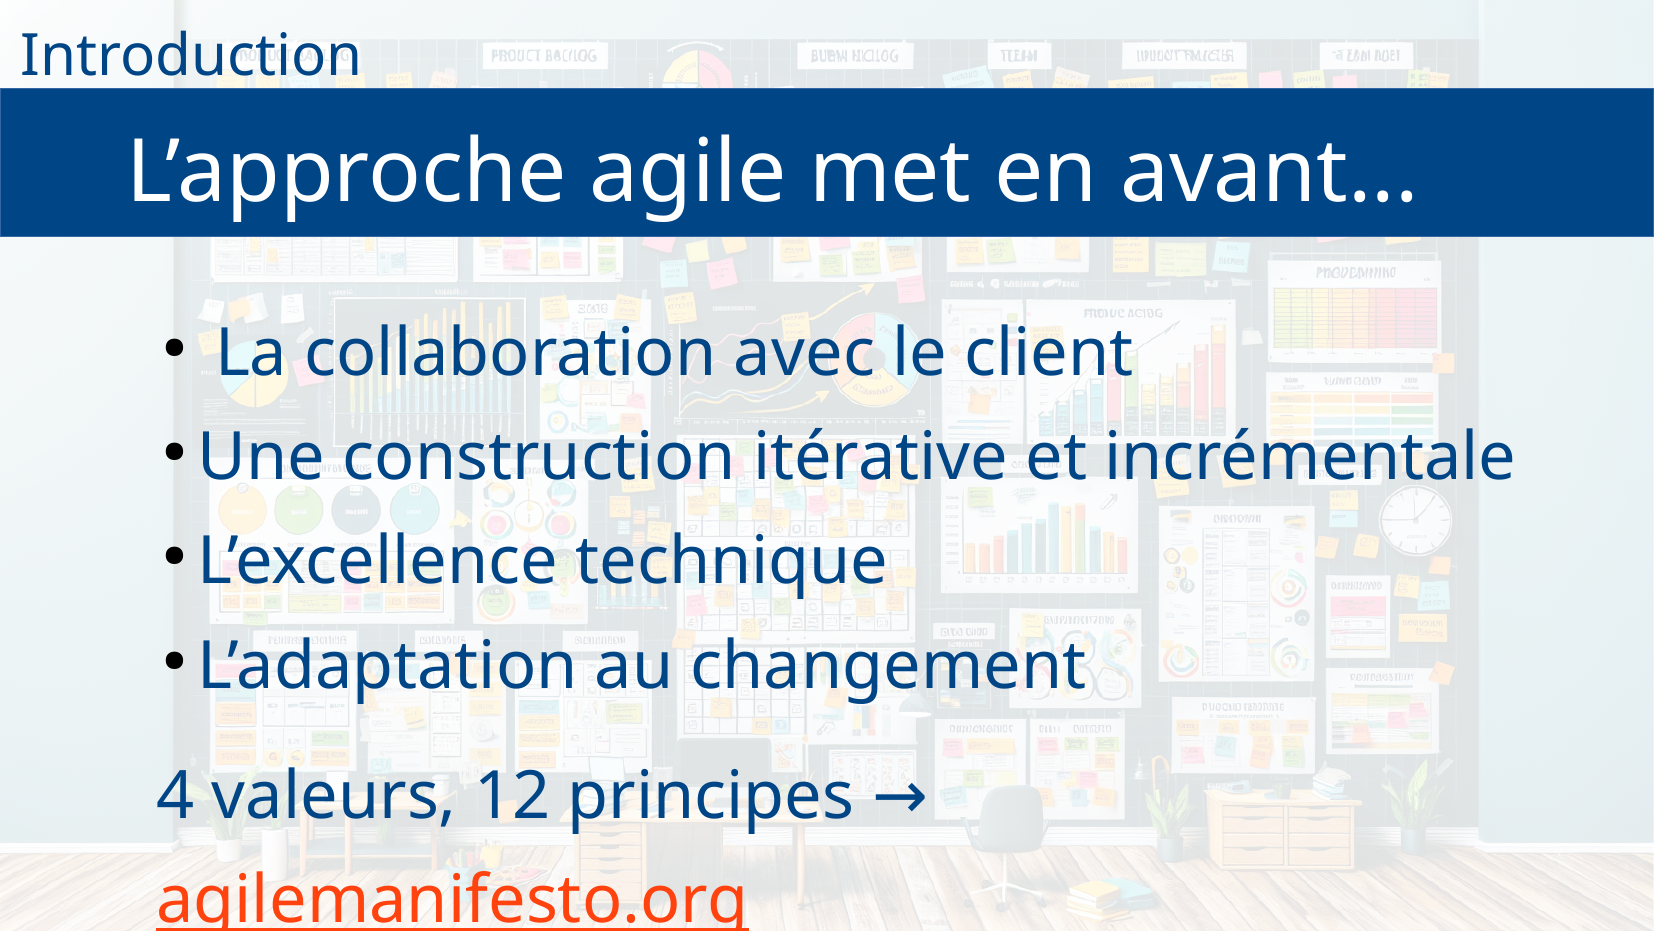

Introduction
L’approche agile met en avant...
 La collaboration avec le client
Une construction itérative et incrémentale
L’excellence technique
L’adaptation au changement
4 valeurs, 12 principes → agilemanifesto.org